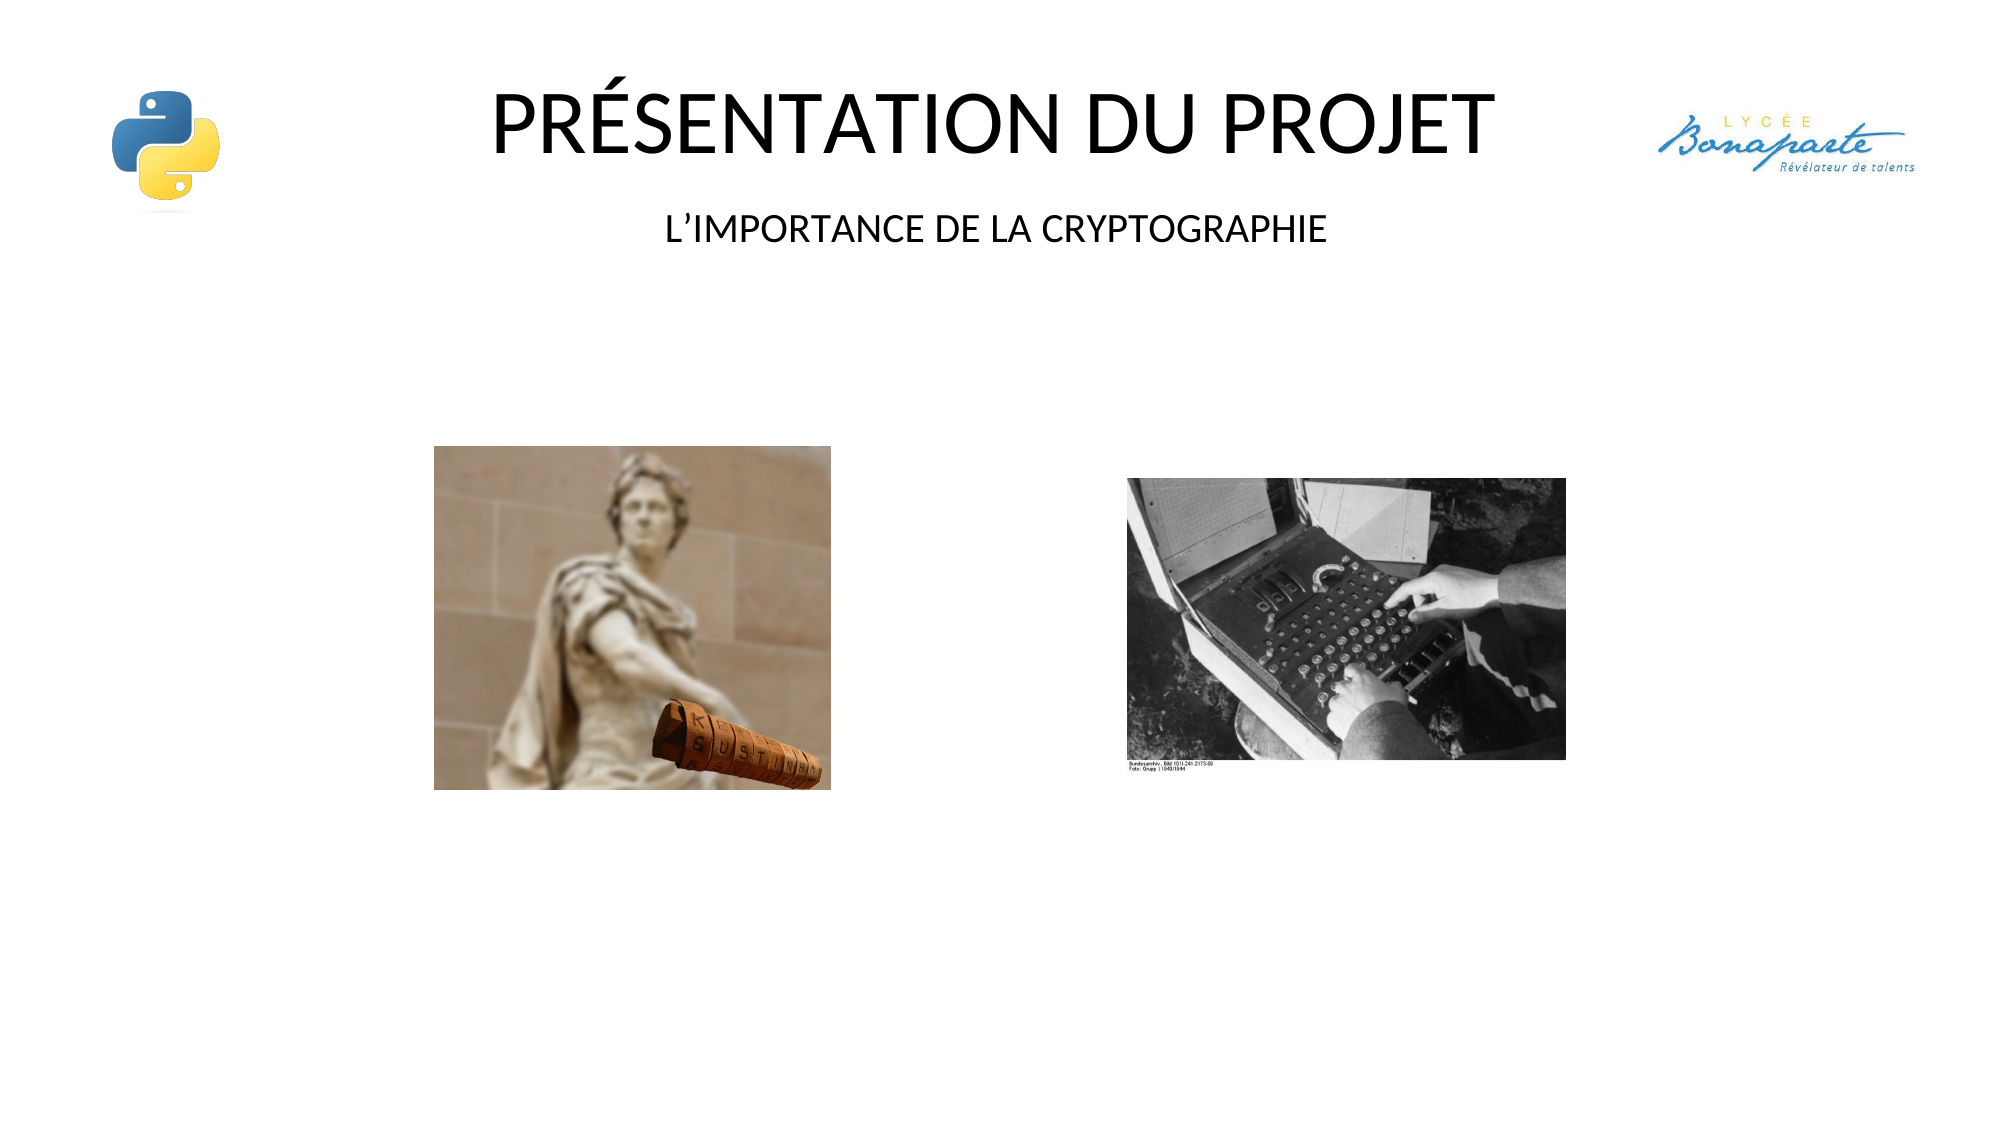

PRÉSENTATION DU PROJET
L’IMPORTANCE DE LA CRYPTOGRAPHIE